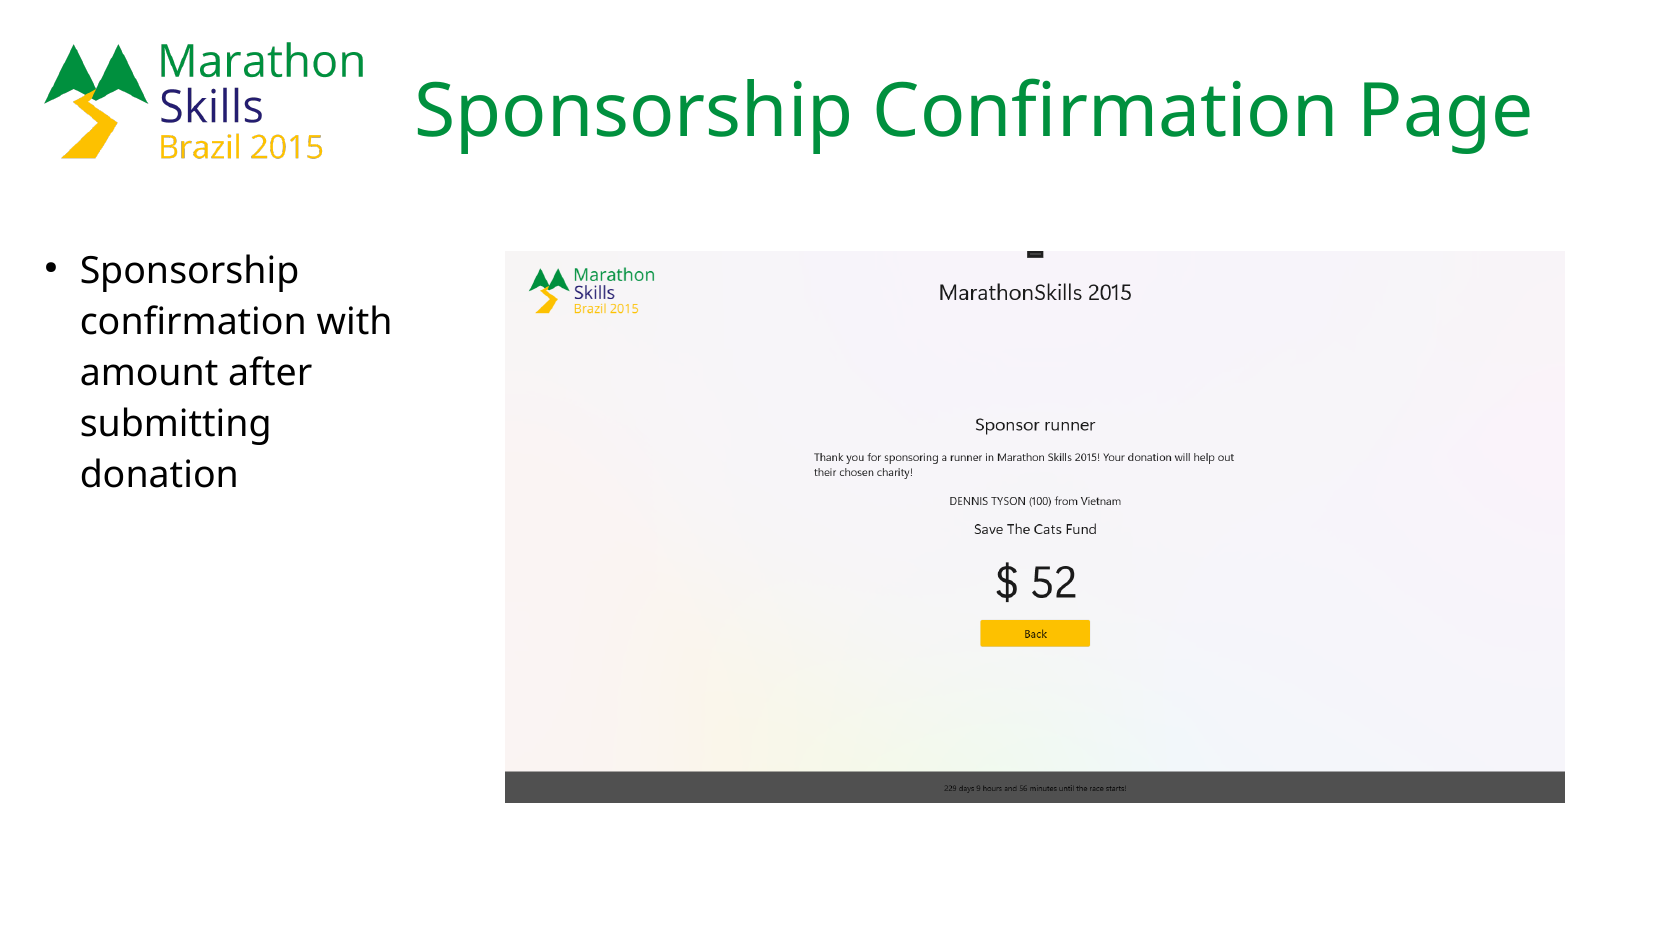

# Sponsorship Confirmation Page
Sponsorship confirmation with amount after submitting donation